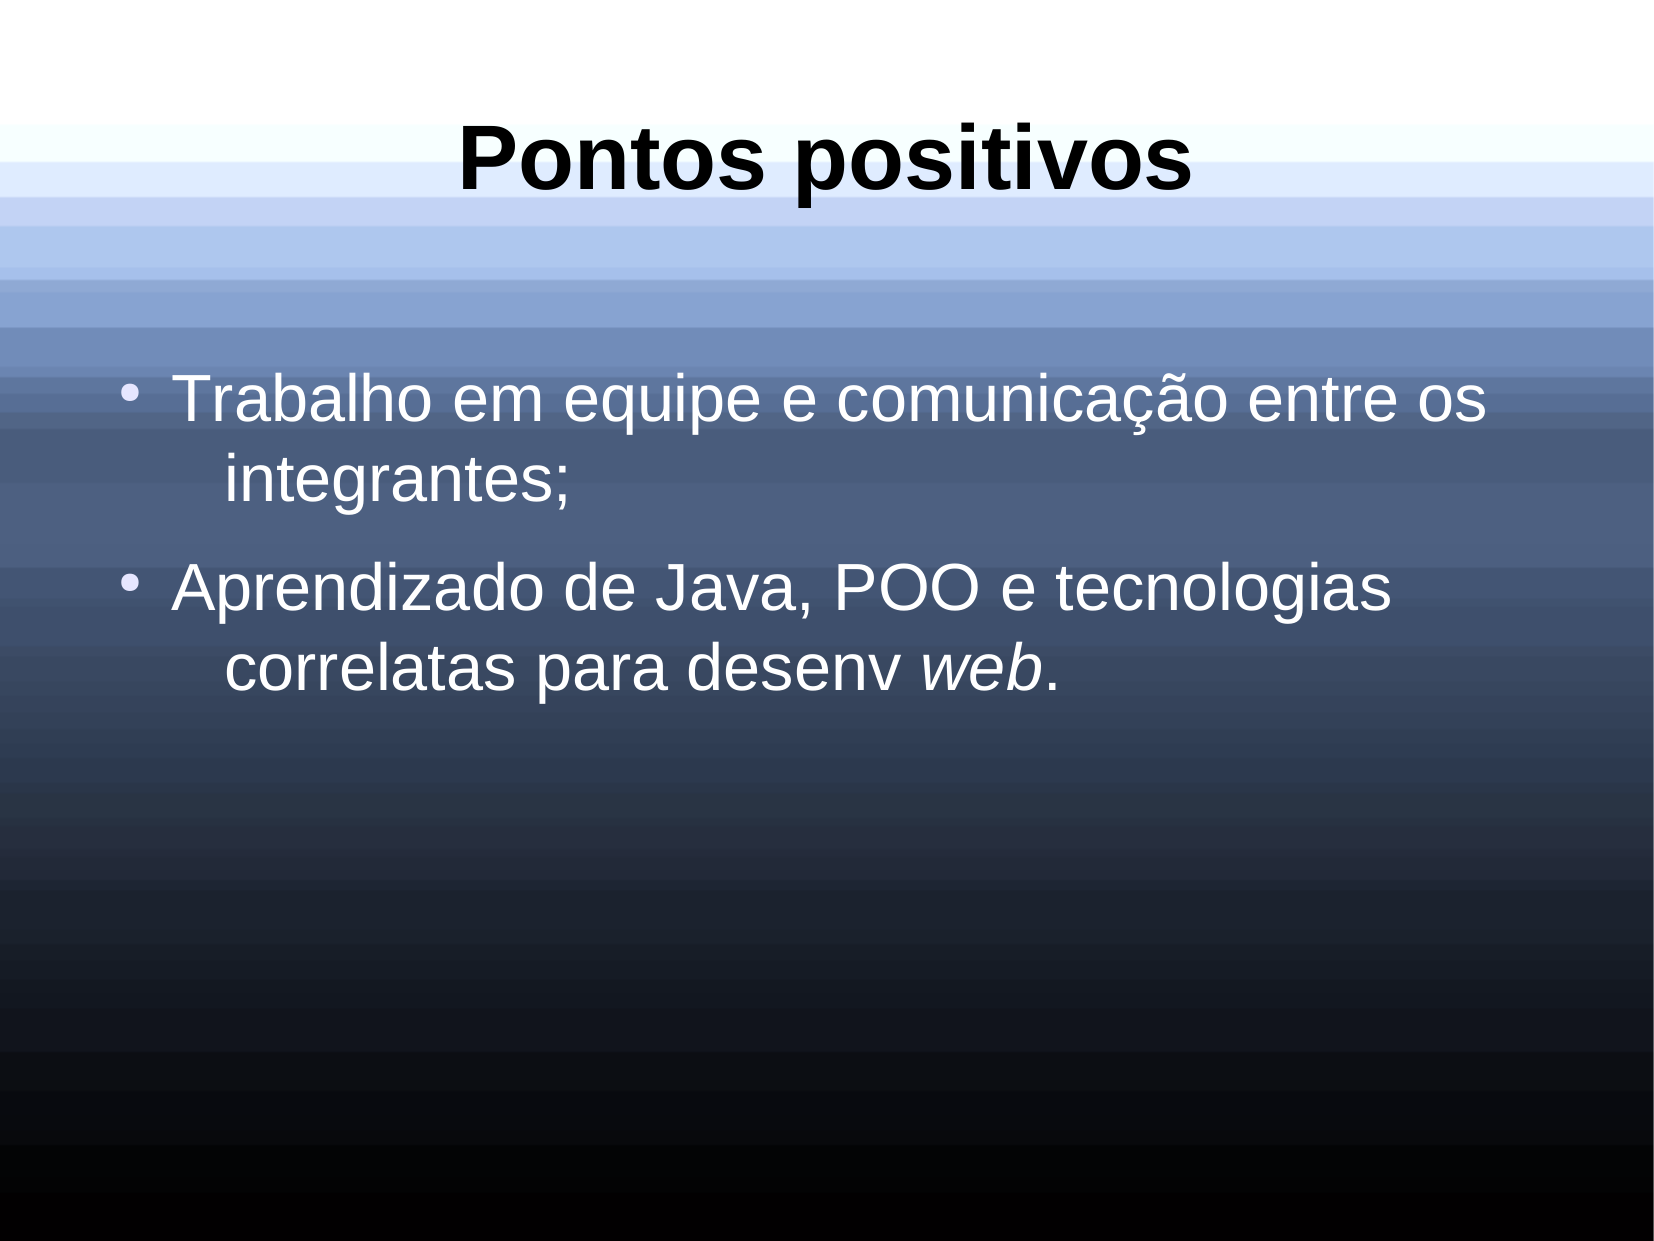

# Pontos positivos
Trabalho em equipe e comunicação entre os integrantes;
Aprendizado de Java, POO e tecnologias correlatas para desenv web.